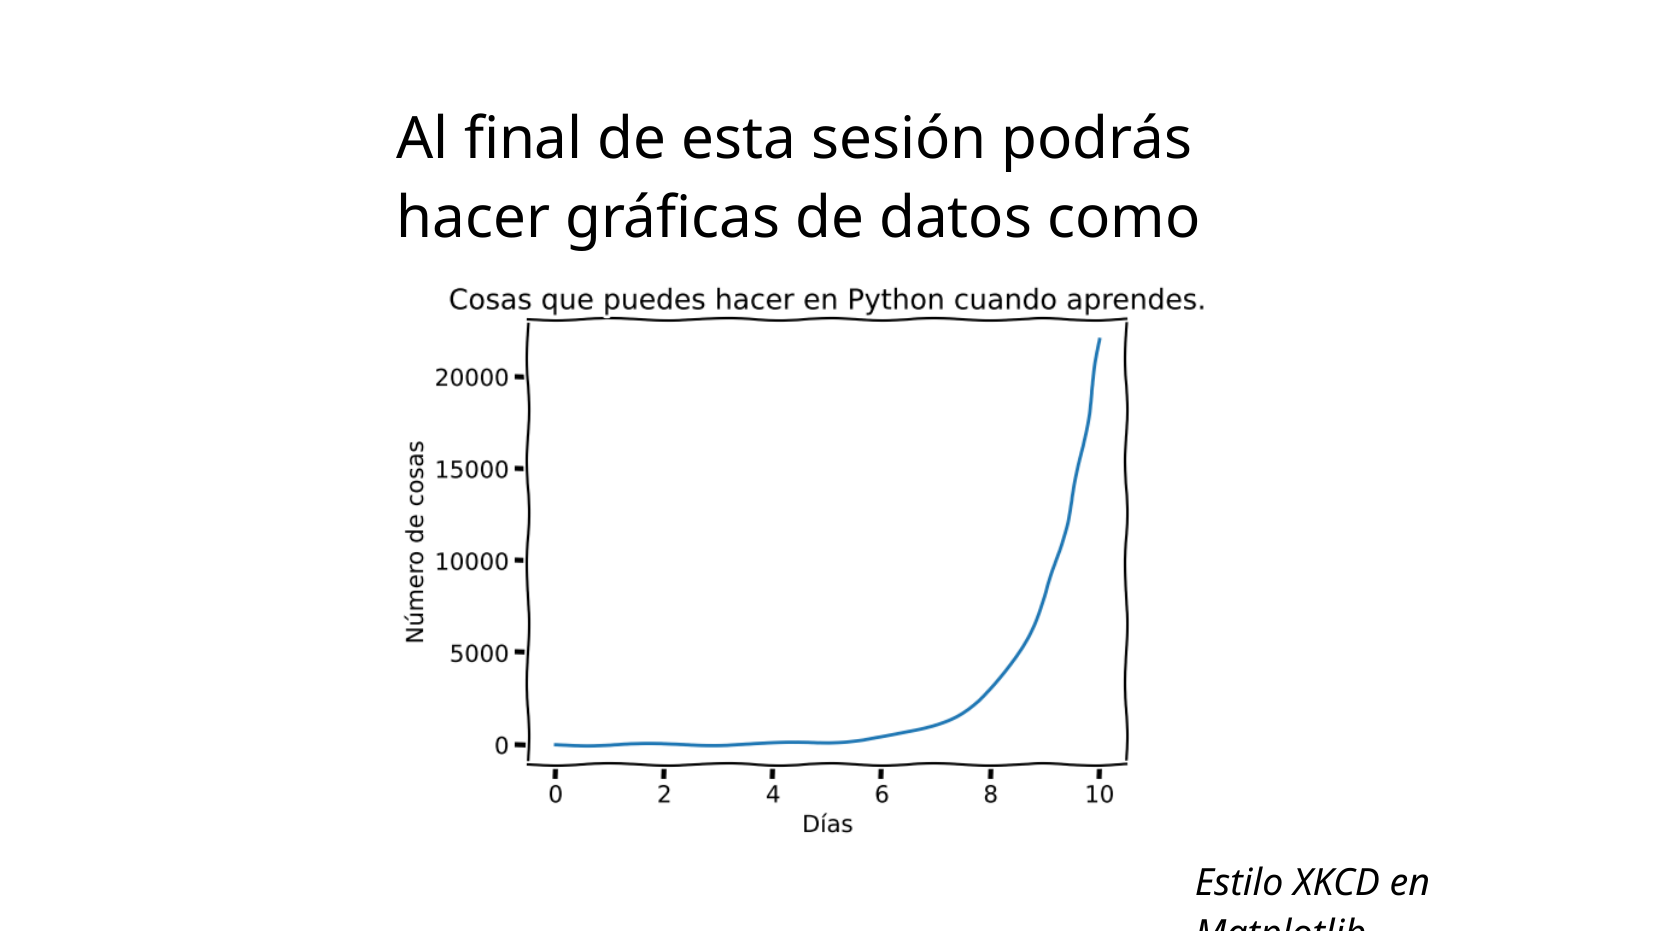

Al final de esta sesión podrás hacer gráficas de datos como este…
Estilo XKCD en Matplotlib